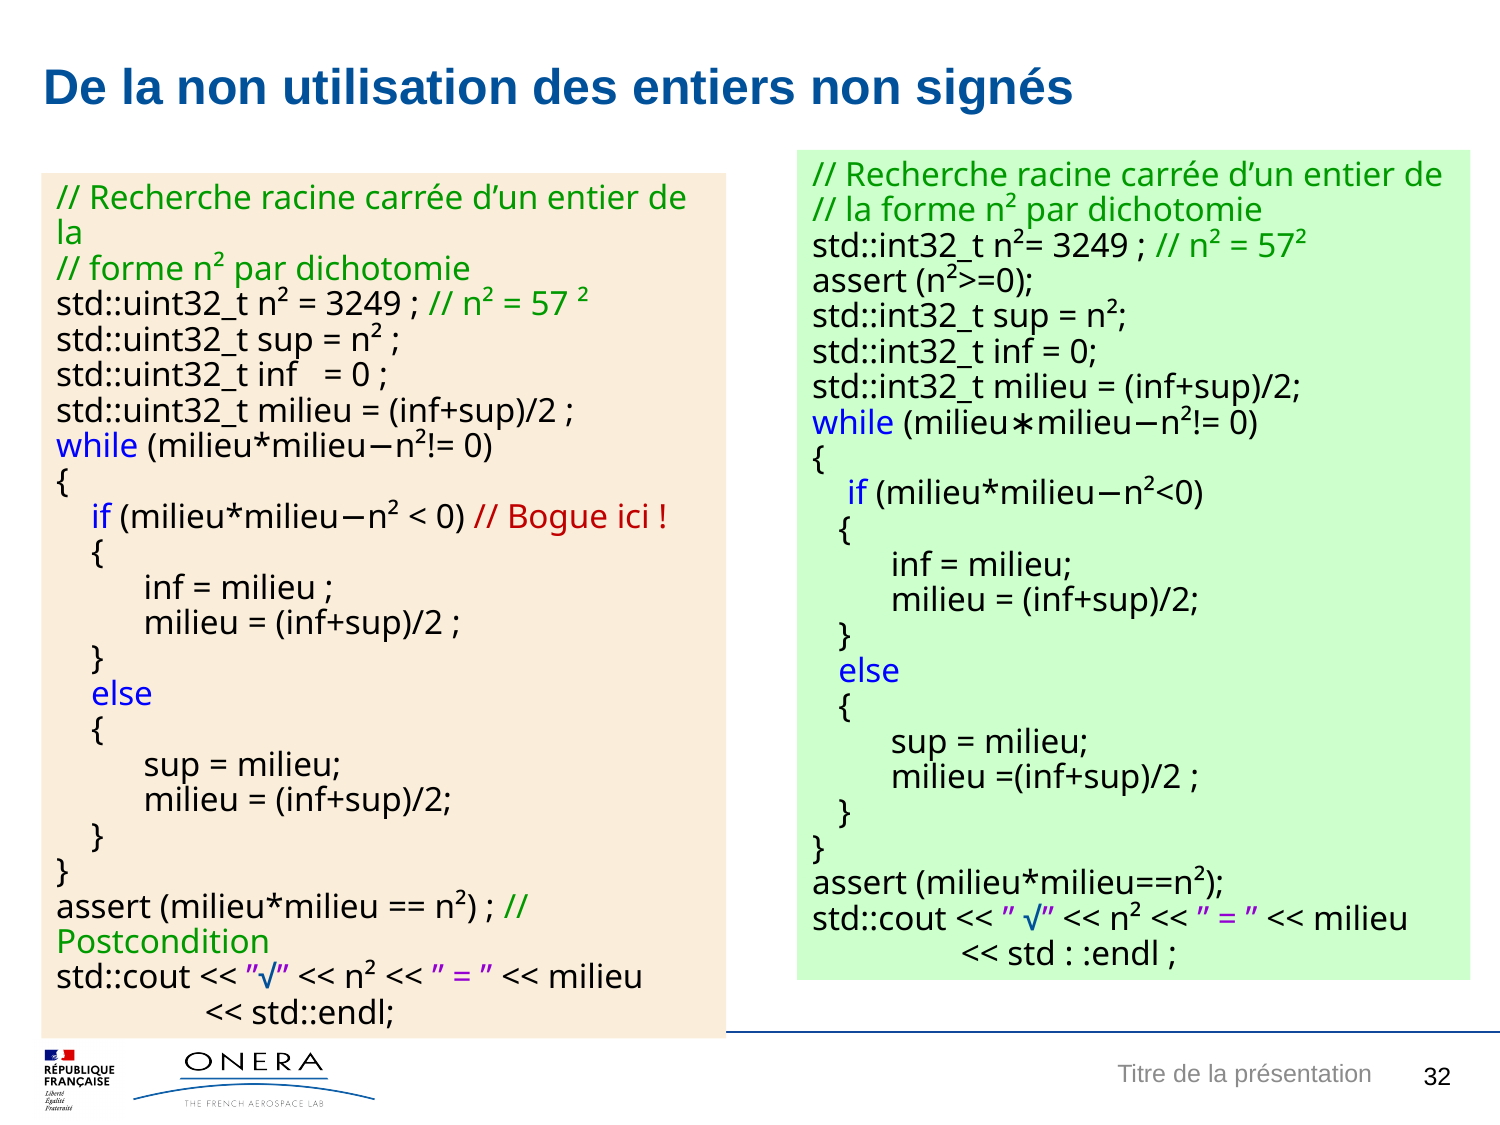

De la non utilisation des entiers non signés
// Recherche racine carrée d’un entier de
// la forme n² par dichotomie
std::int32_t n²= 3249 ; // n² = 57²
assert (n²>=0);
std::int32_t sup = n²;
std::int32_t inf = 0;
std::int32_t milieu = (inf+sup)/2;
while (milieu∗milieu−n²!= 0)
{
 if (milieu*milieu−n²<0)
 {
 inf = milieu;
 milieu = (inf+sup)/2;
 }
 else
 {
 sup = milieu;
 milieu =(inf+sup)/2 ;
 }
}
assert (milieu*milieu==n²);
std::cout << ” √” << n² << ” = ” << milieu
 << std : :endl ;
// Recherche racine carrée d’un entier de la
// forme n² par dichotomie
std::uint32_t n² = 3249 ; // n² = 57 ²
std::uint32_t sup = n² ;
std::uint32_t inf = 0 ;
std::uint32_t milieu = (inf+sup)/2 ;
while (milieu*milieu−n²!= 0)
{
 if (milieu*milieu−n² < 0) // Bogue ici !
 {
 inf = milieu ;
 milieu = (inf+sup)/2 ;
 }
 else
 {
 sup = milieu;
 milieu = (inf+sup)/2;
 }
}
assert (milieu*milieu == n²) ; // Postcondition
std::cout << ”√” << n² << ” = ” << milieu
 << std::endl;
Titre de la présentation